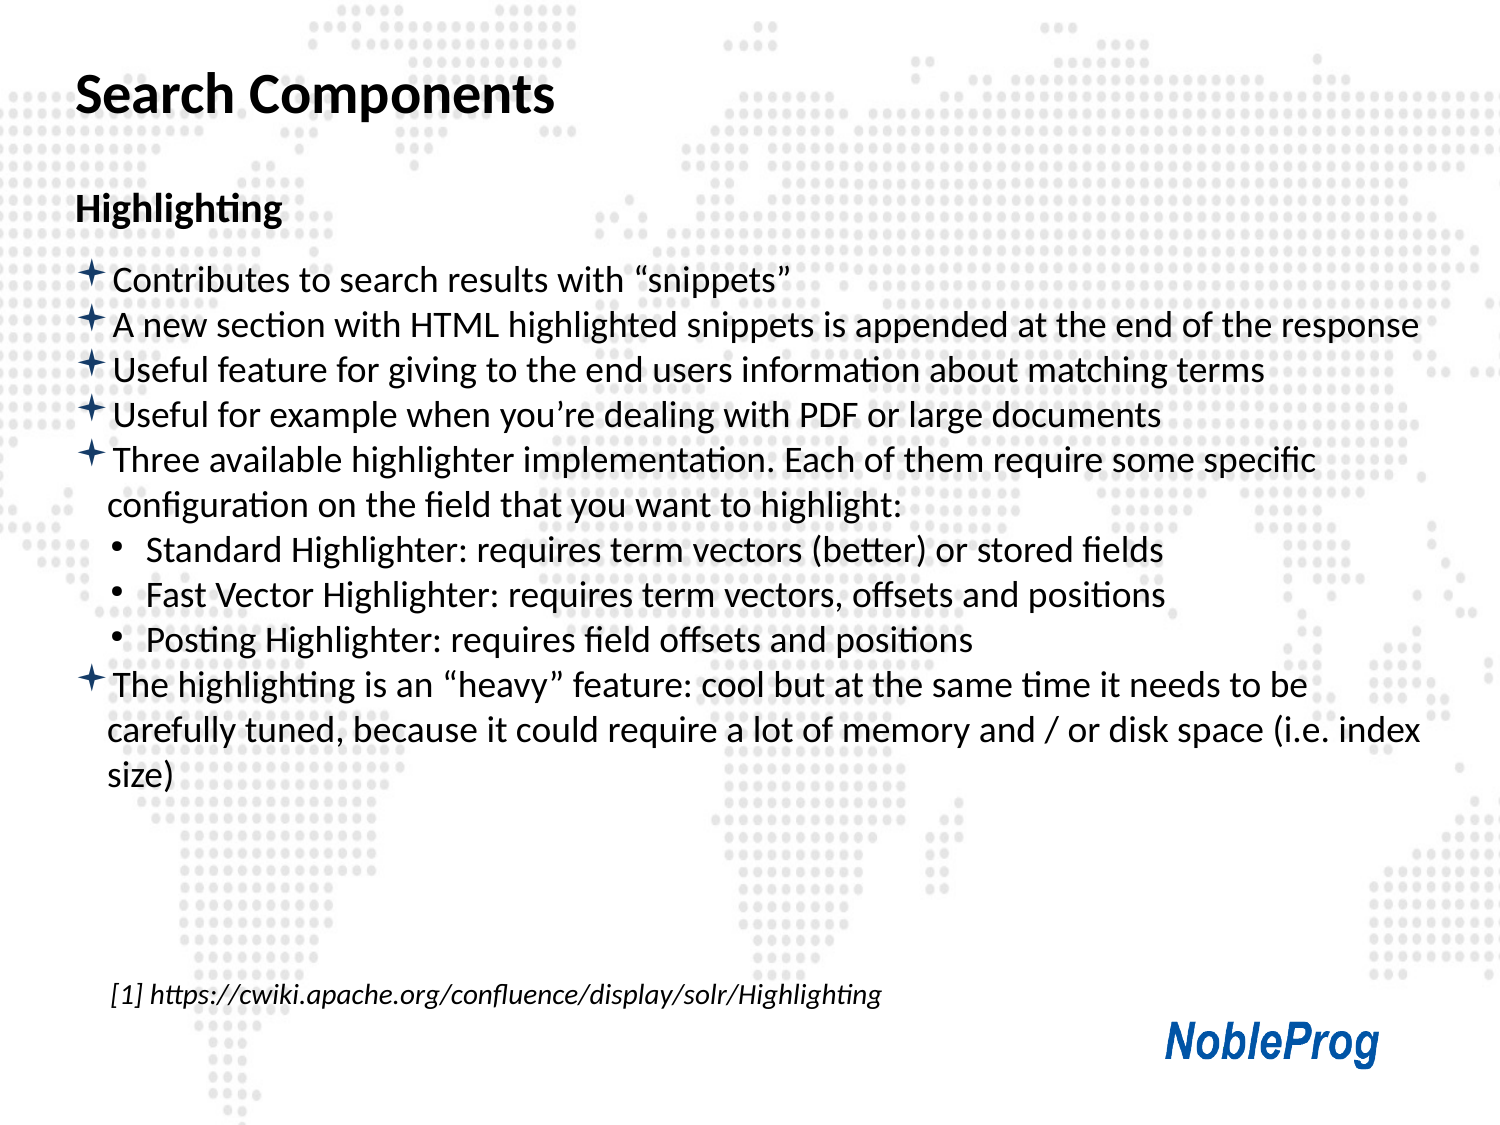

Search Components
Highlighting
Contributes to search results with “snippets”
A new section with HTML highlighted snippets is appended at the end of the response
Useful feature for giving to the end users information about matching terms
Useful for example when you’re dealing with PDF or large documents
Three available highlighter implementation. Each of them require some specific configuration on the field that you want to highlight:
Standard Highlighter: requires term vectors (better) or stored fields
Fast Vector Highlighter: requires term vectors, offsets and positions
Posting Highlighter: requires field offsets and positions
The highlighting is an “heavy” feature: cool but at the same time it needs to be carefully tuned, because it could require a lot of memory and / or disk space (i.e. index size)
[1] https://cwiki.apache.org/confluence/display/solr/Highlighting